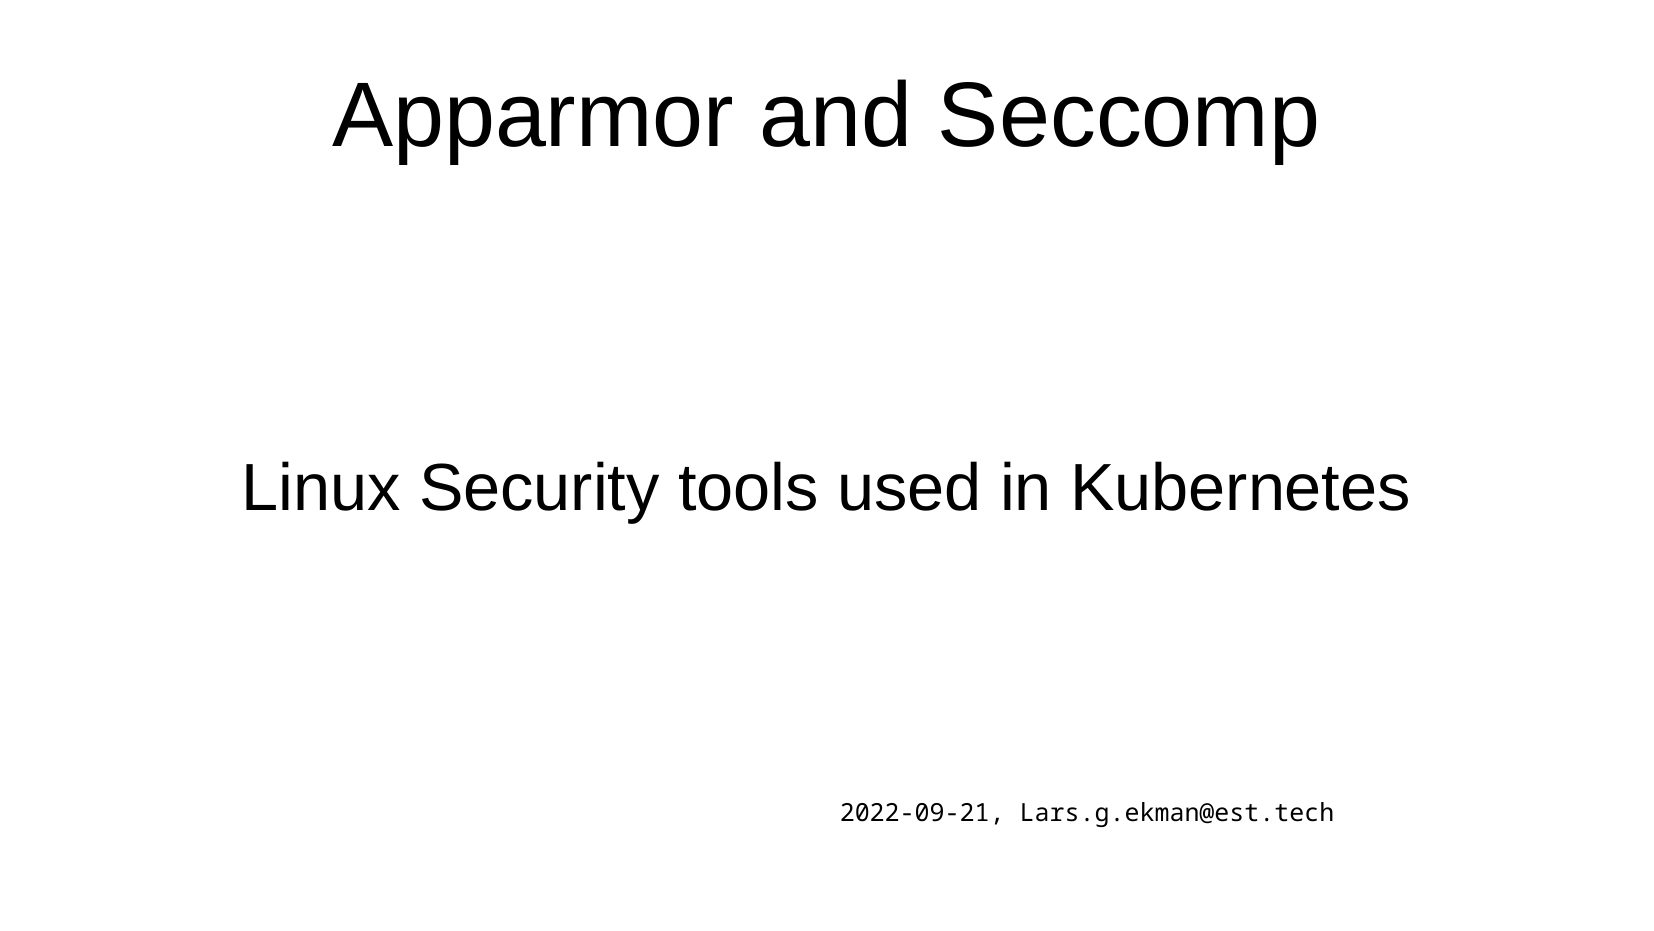

# Apparmor and Seccomp
Linux Security tools used in Kubernetes
2022-09-21, Lars.g.ekman@est.tech